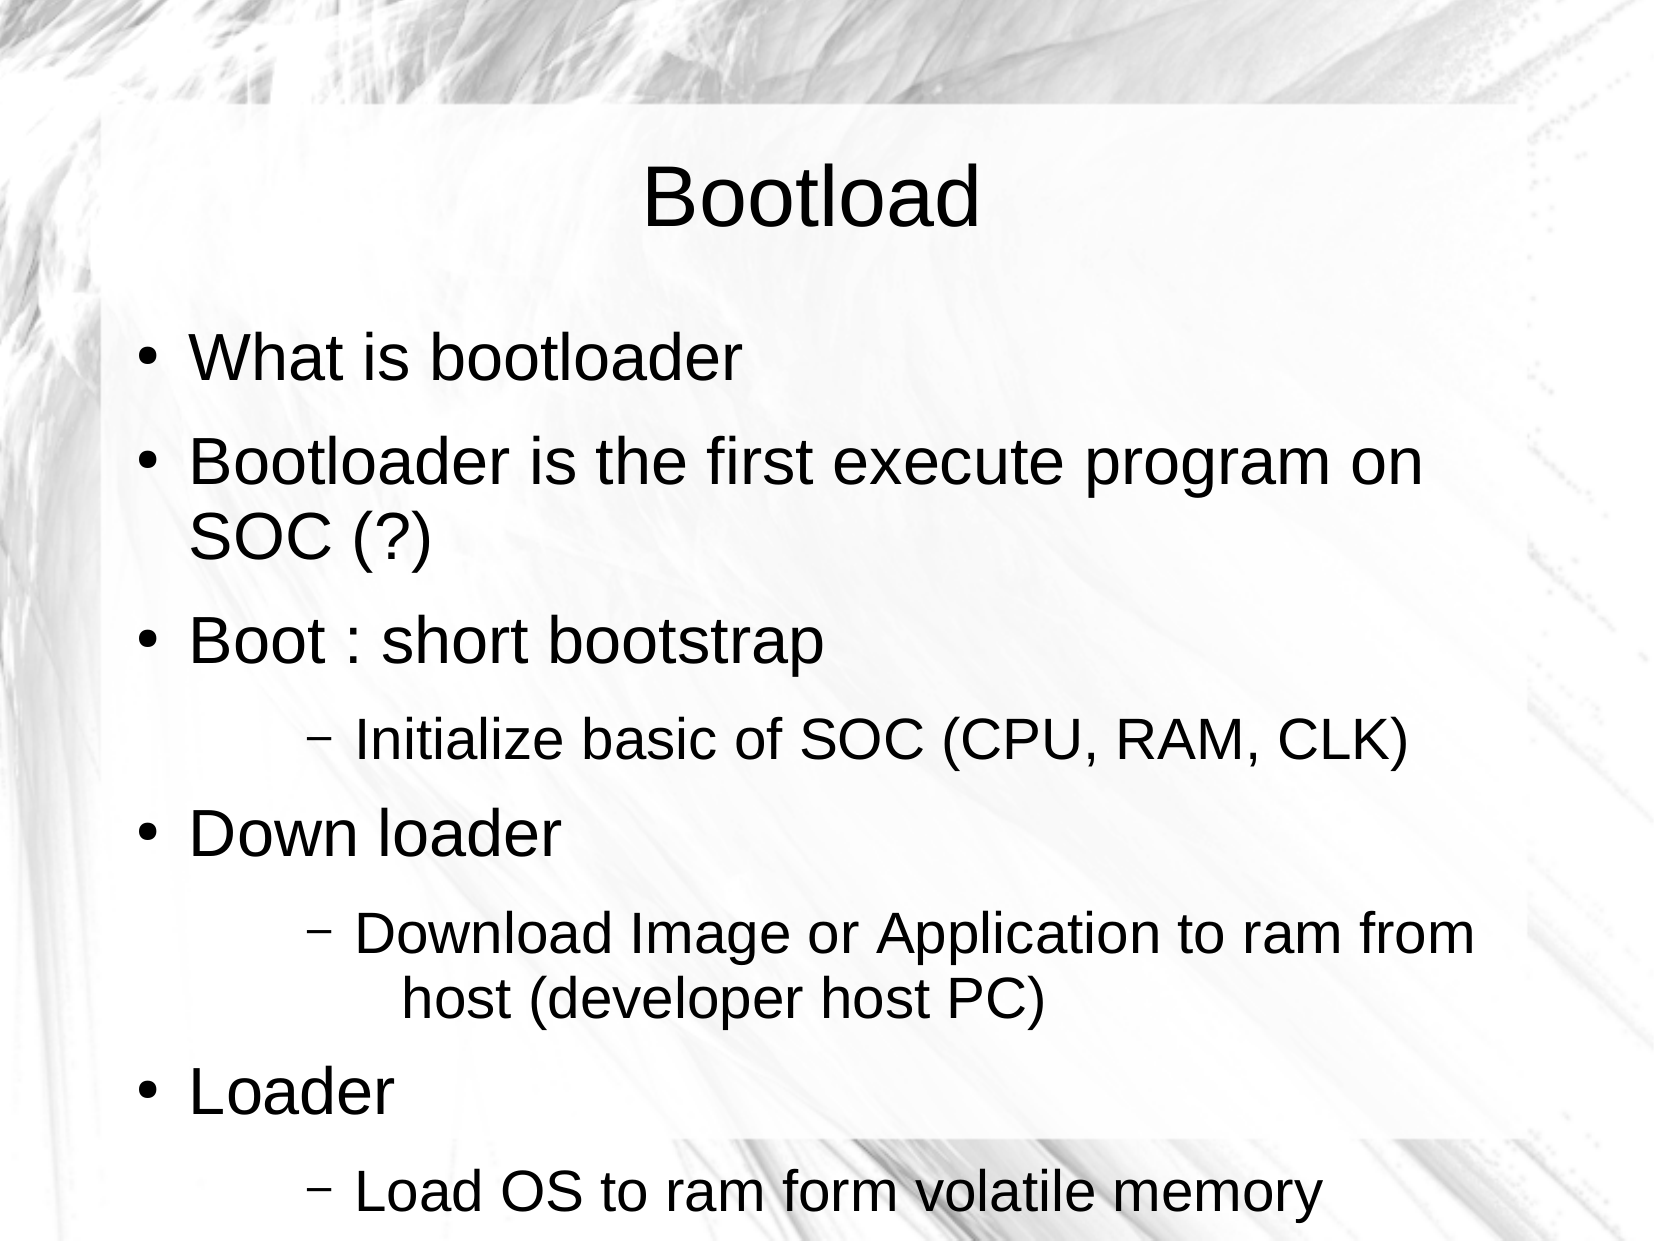

# Bootload
What is bootloader
Bootloader is the first execute program on SOC (?)
Boot : short bootstrap
Initialize basic of SOC (CPU, RAM, CLK)
Down loader
Download Image or Application to ram from host (developer host PC)
Loader
Load OS to ram form volatile memory